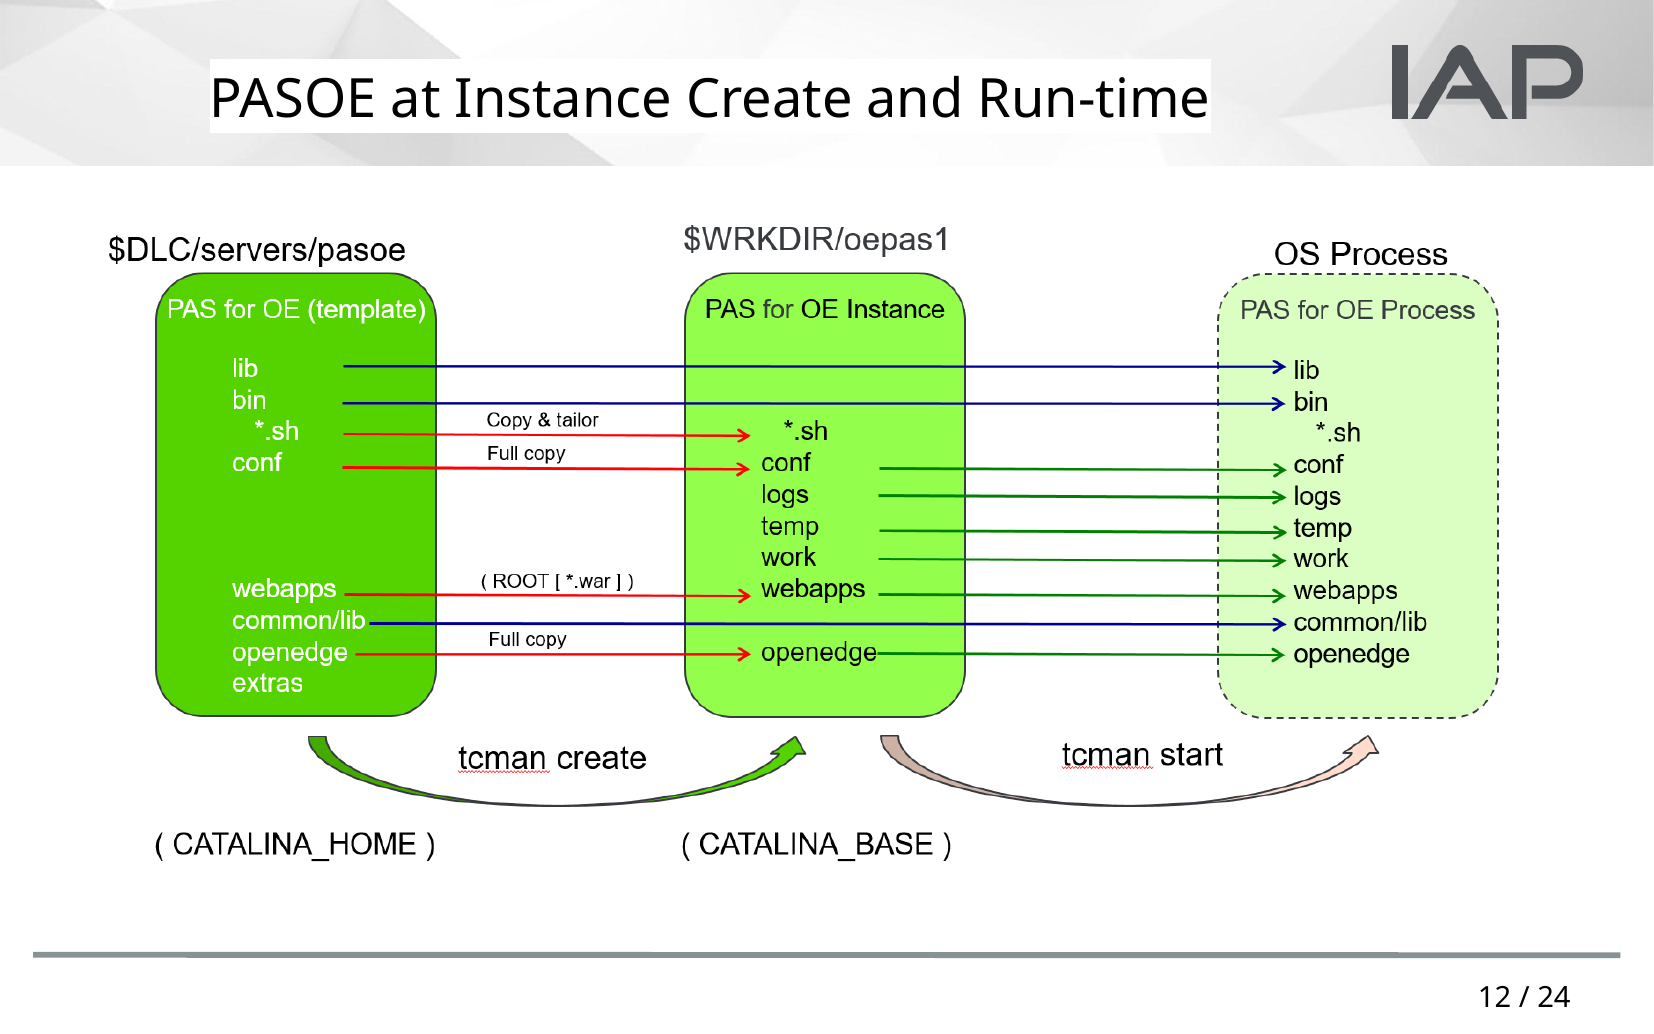

# PASOE at Instance Create and Run-time
12